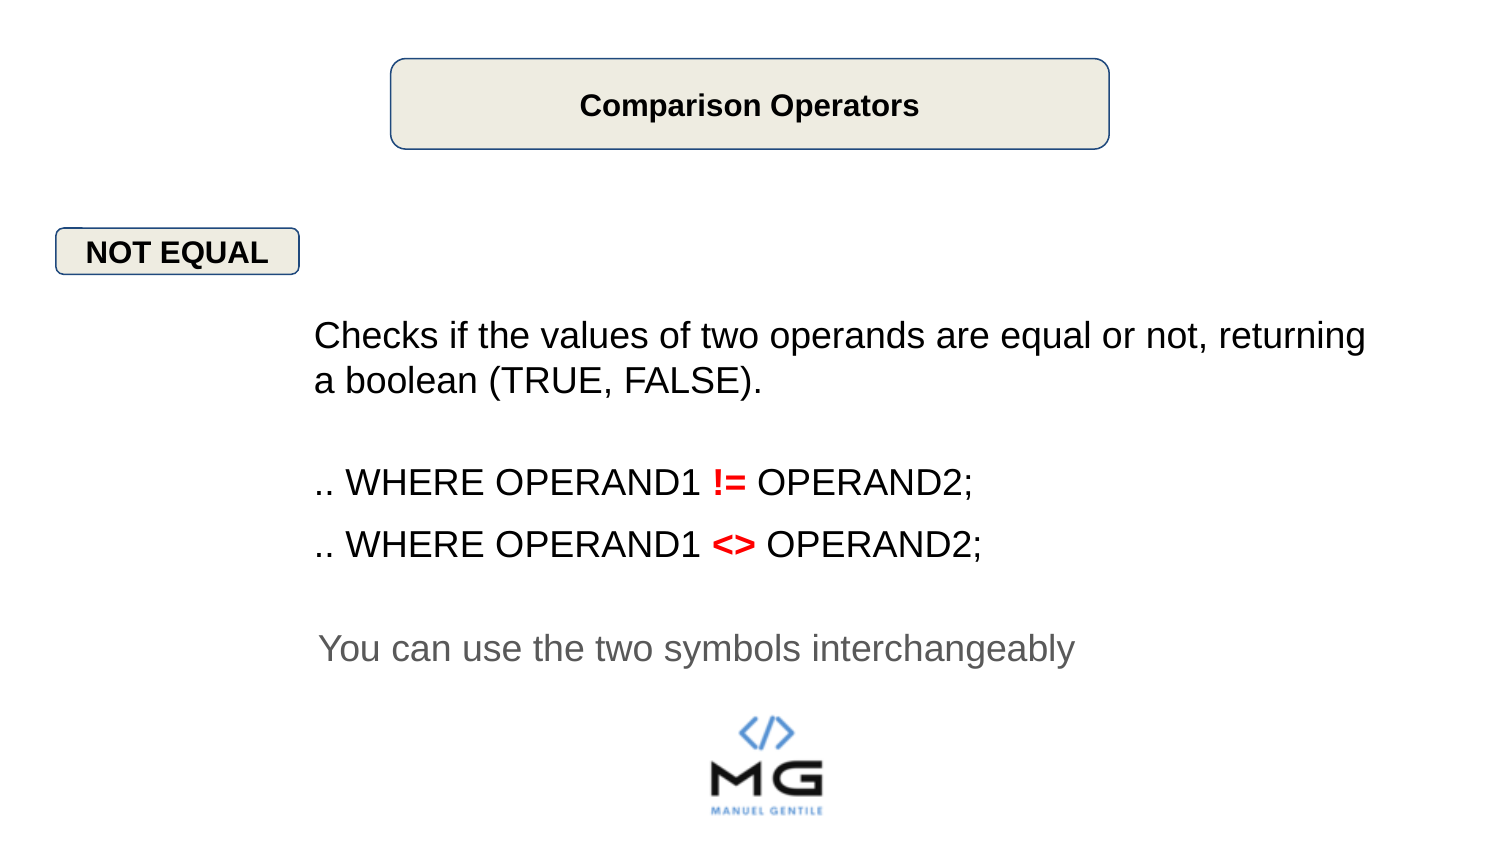

Comparison Operators
NOT EQUAL
Checks if the values of two operands are equal or not, returning a boolean (TRUE, FALSE).
.. WHERE OPERAND1 != OPERAND2;
.. WHERE OPERAND1 <> OPERAND2;
You can use the two symbols interchangeably